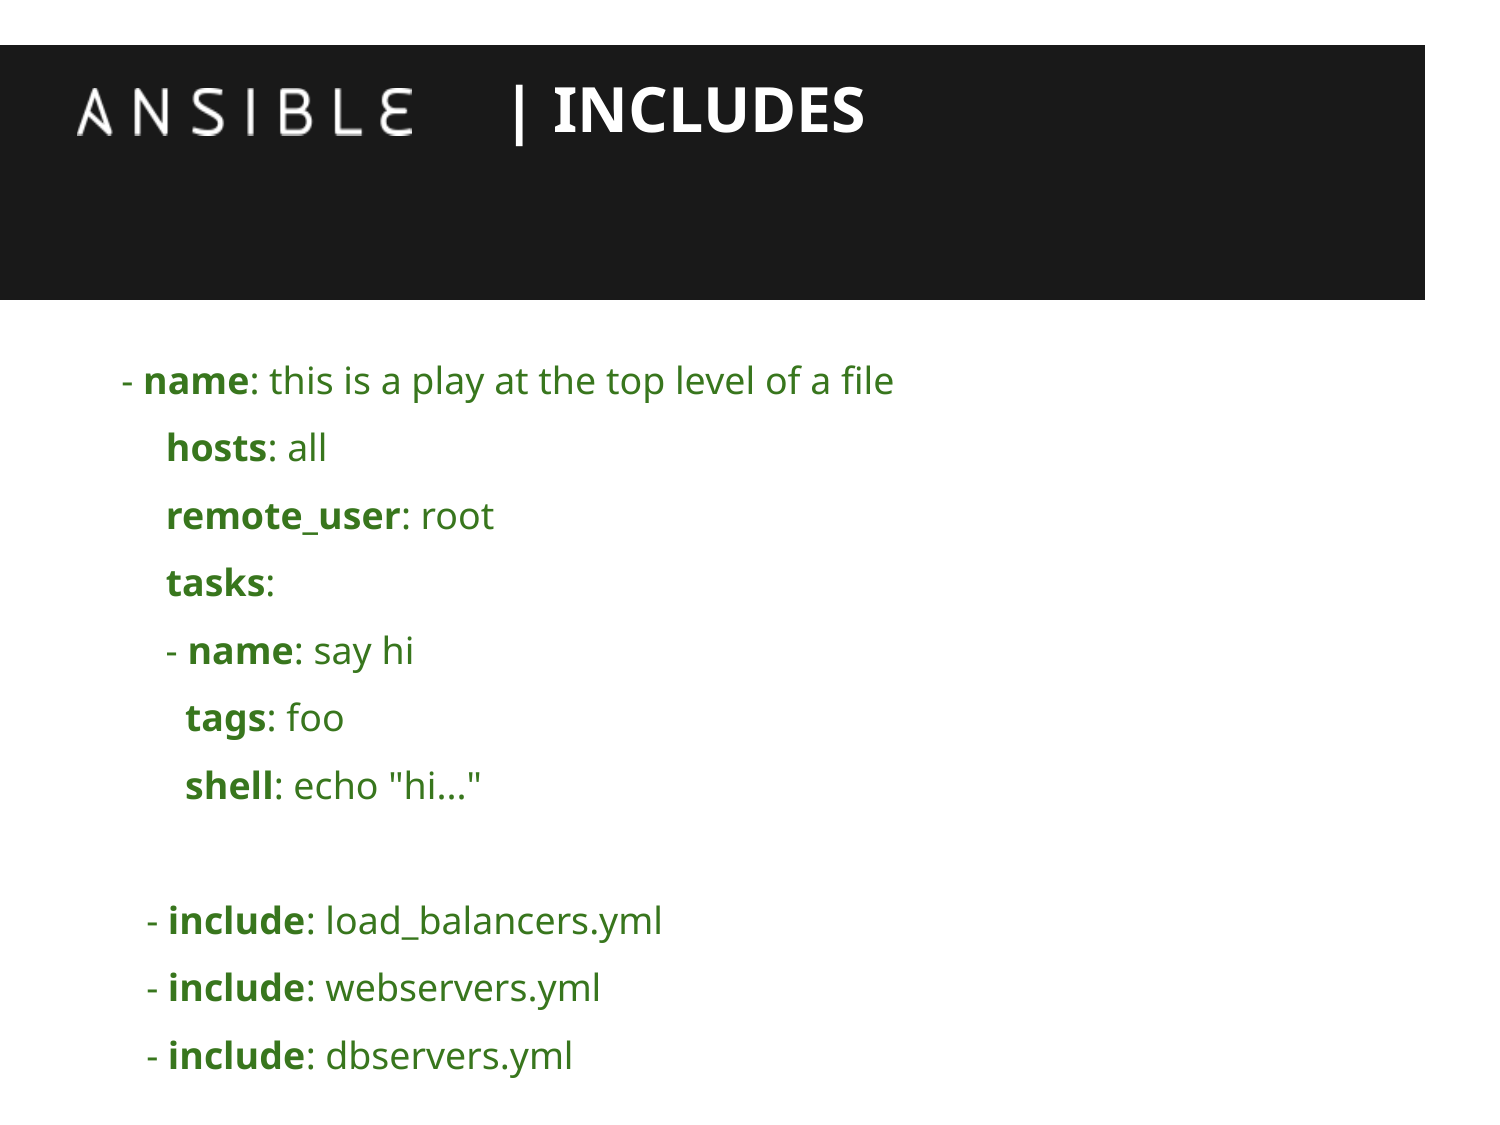

| INCLUDES
# - name: this is a play at the top level of a file hosts: all remote_user: root tasks: - name: say hi tags: foo shell: echo "hi..." - include: load_balancers.yml - include: webservers.yml - include: dbservers.yml